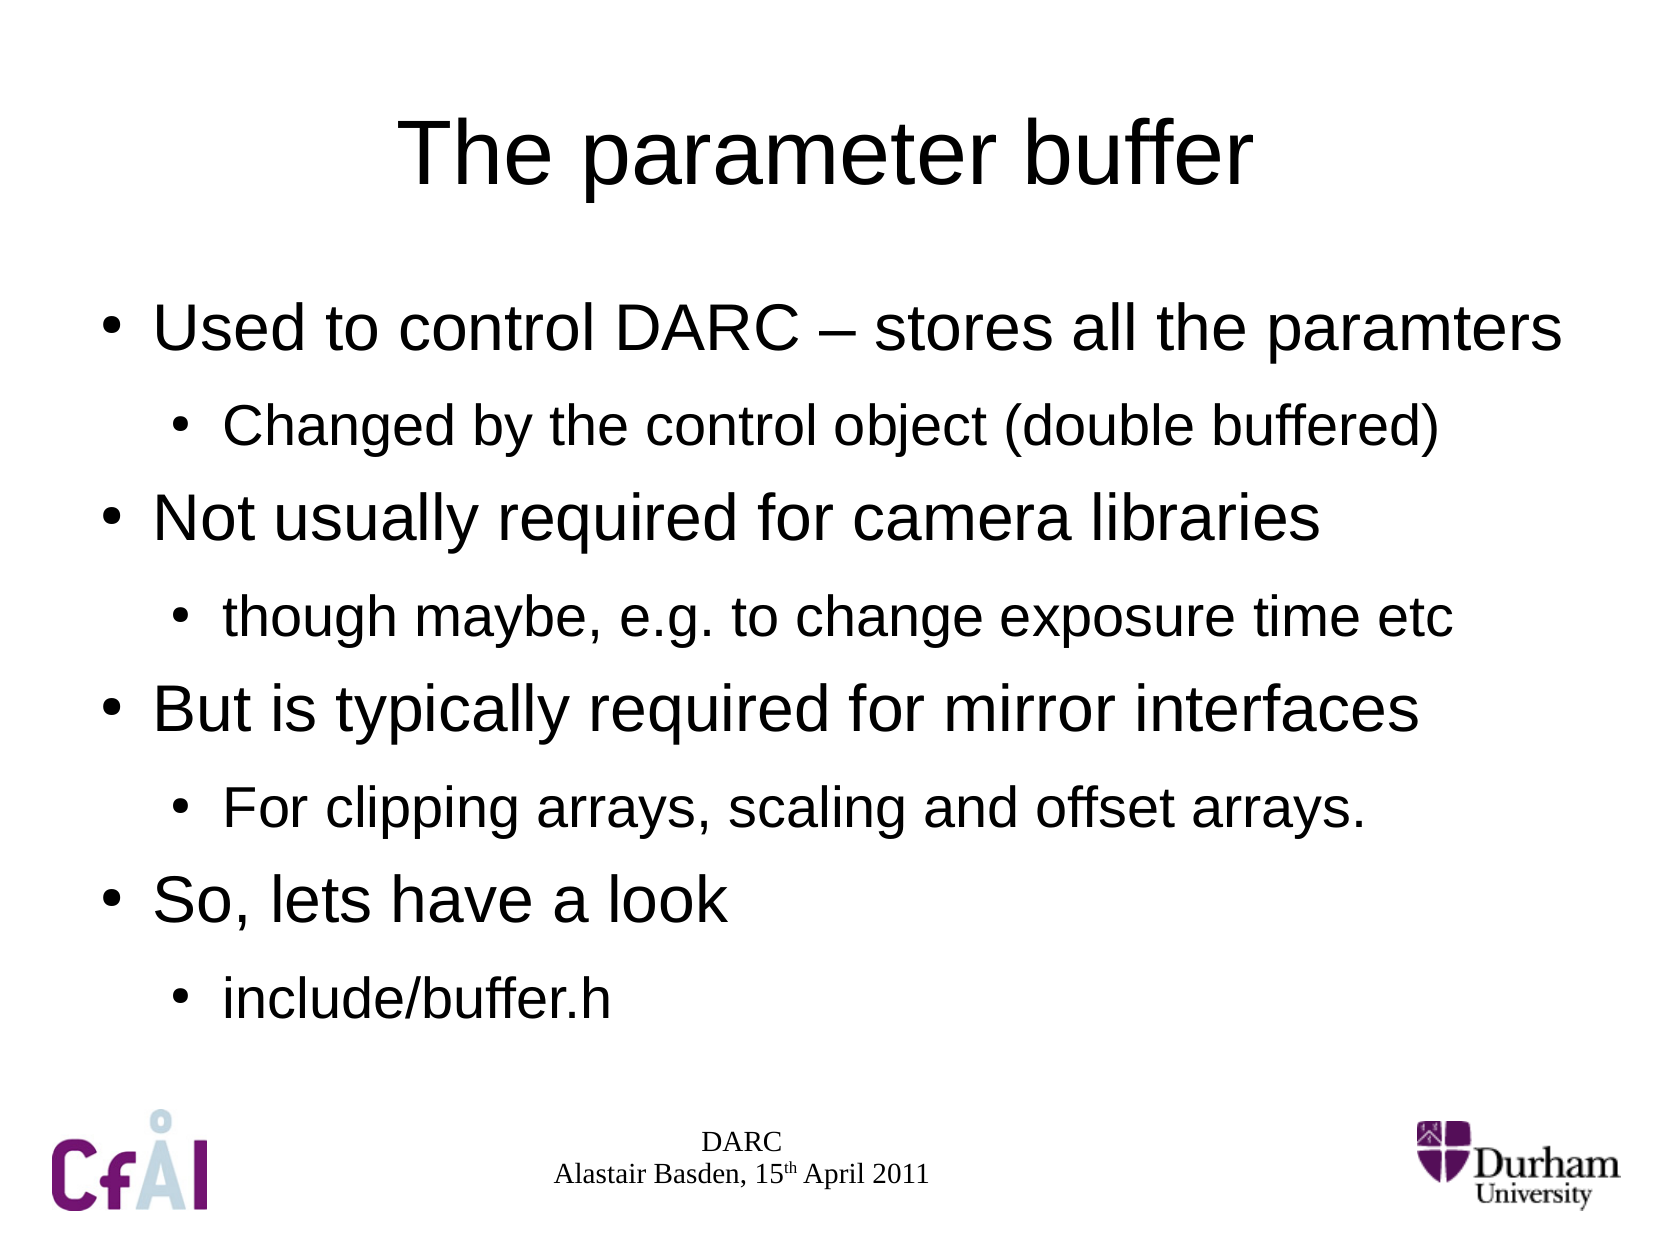

# The parameter buffer
Used to control DARC – stores all the paramters
Changed by the control object (double buffered)
Not usually required for camera libraries
though maybe, e.g. to change exposure time etc
But is typically required for mirror interfaces
For clipping arrays, scaling and offset arrays.
So, lets have a look
include/buffer.h